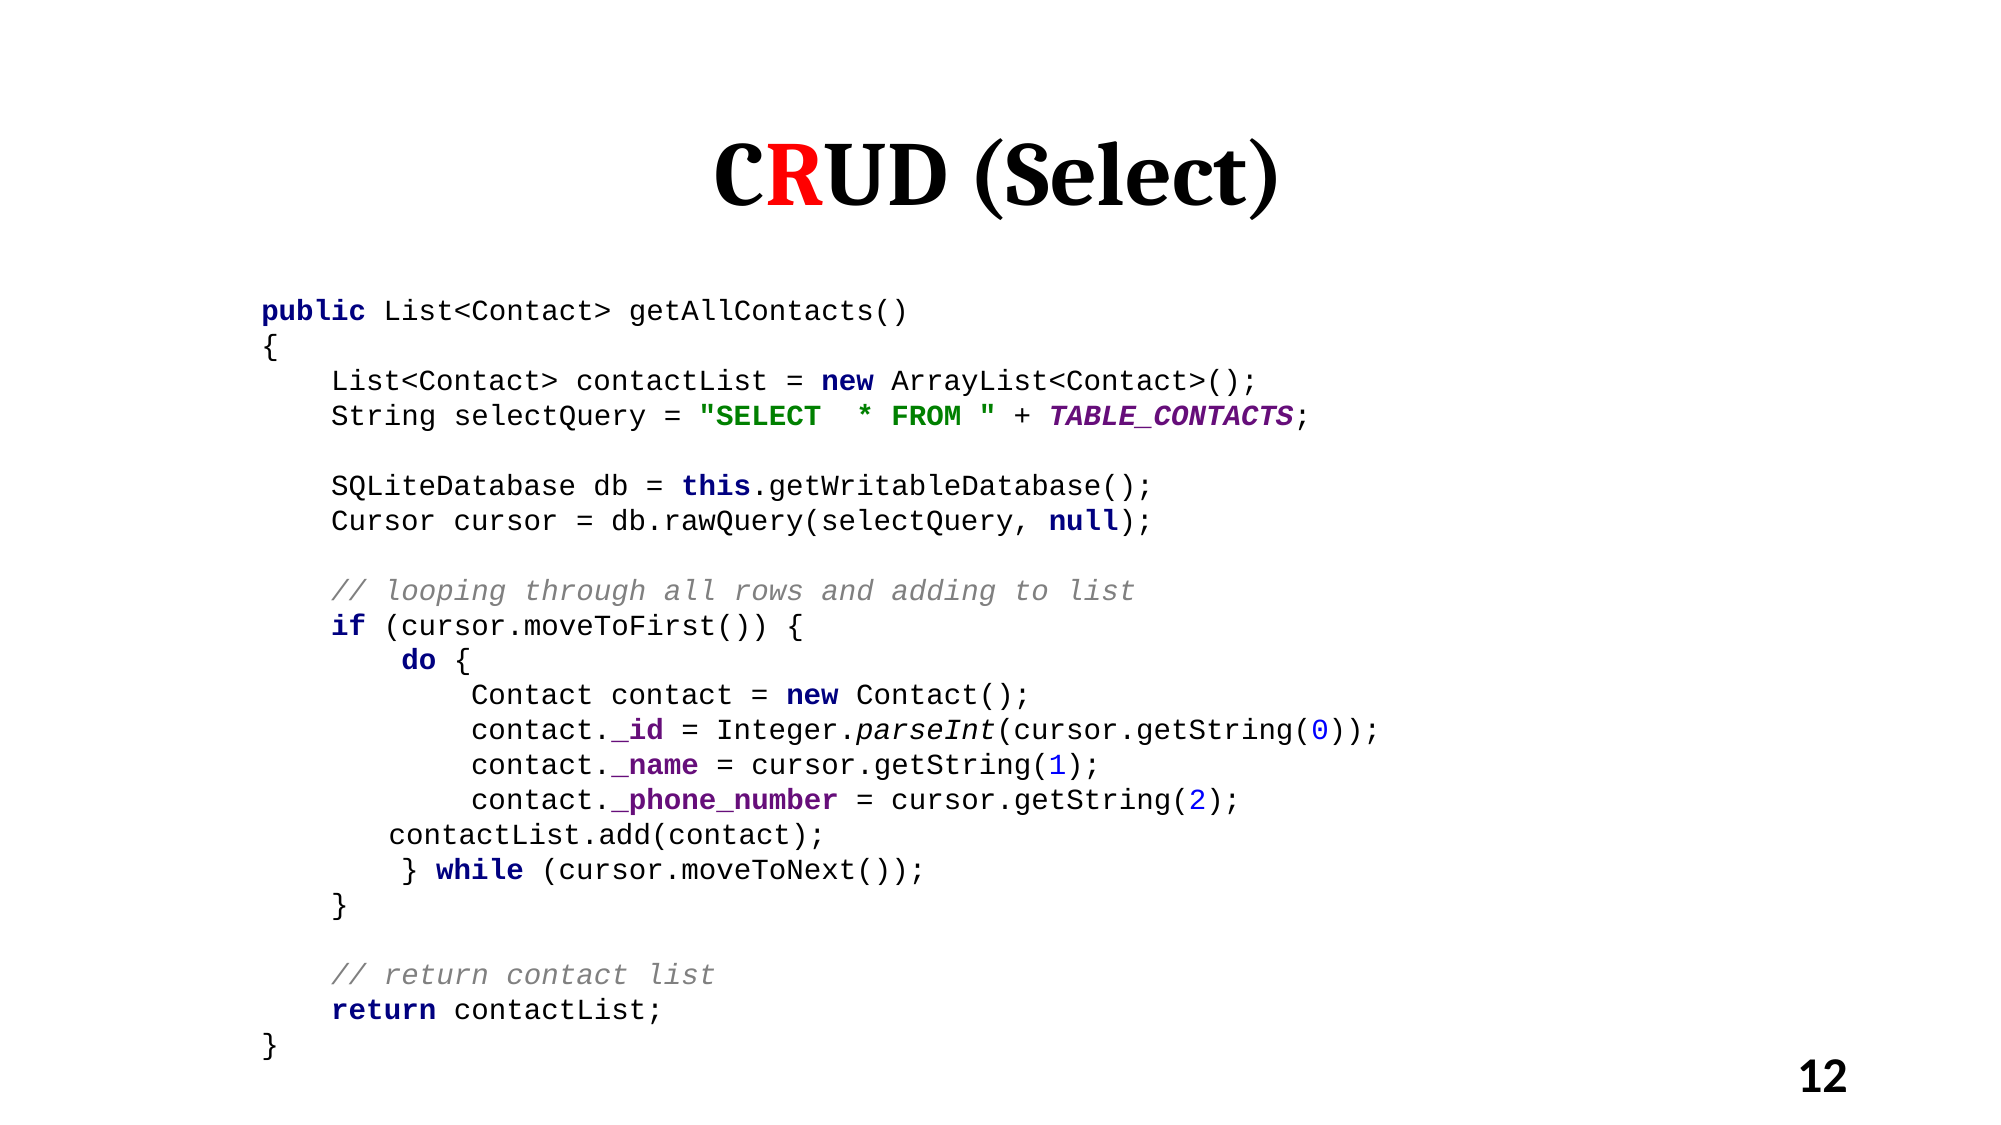

# CRUD (Select)
public List<Contact> getAllContacts()
{
 List<Contact> contactList = new ArrayList<Contact>();
 String selectQuery = "SELECT * FROM " + TABLE_CONTACTS;
 SQLiteDatabase db = this.getWritableDatabase();
 Cursor cursor = db.rawQuery(selectQuery, null);
 // looping through all rows and adding to list
 if (cursor.moveToFirst()) {
 do {
 Contact contact = new Contact();
 contact._id = Integer.parseInt(cursor.getString(0));
 contact._name = cursor.getString(1);
 contact._phone_number = cursor.getString(2);
	 contactList.add(contact);
 } while (cursor.moveToNext());
 }
 // return contact list
 return contactList;
}